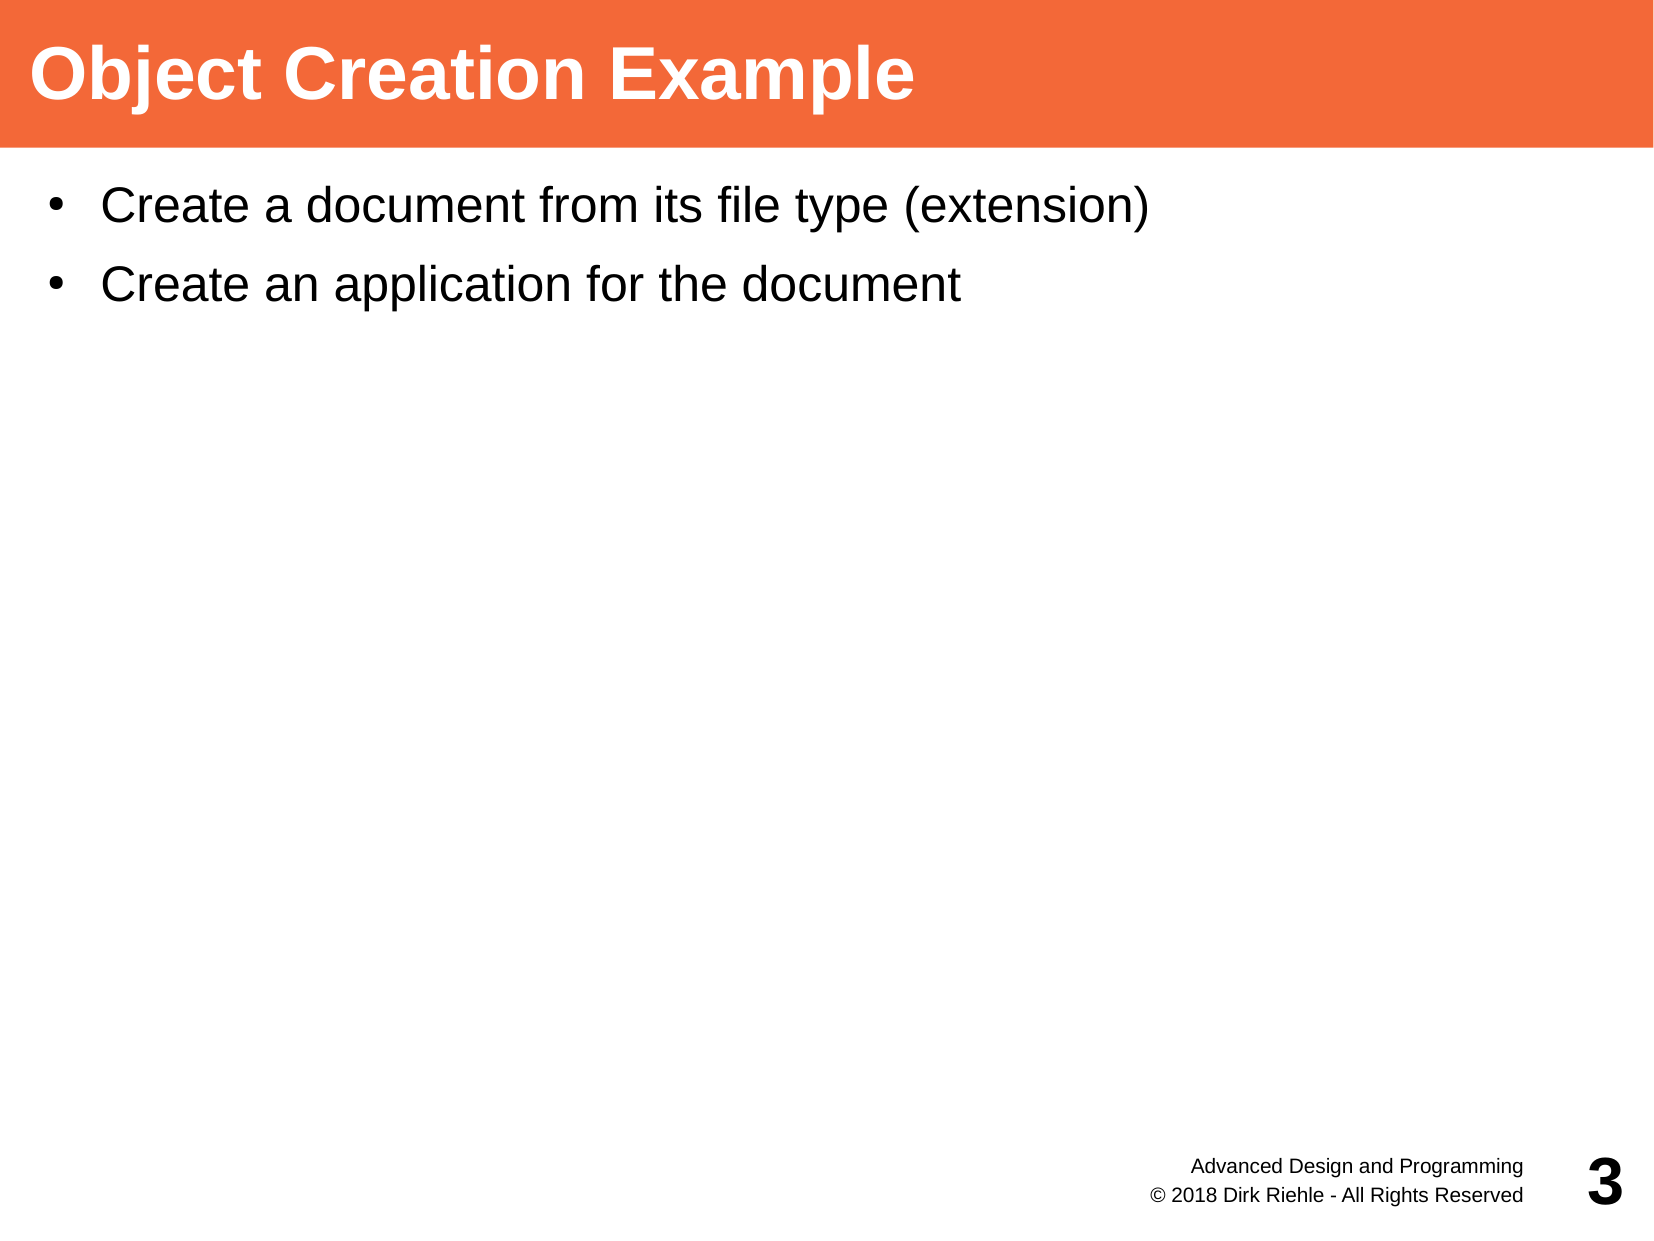

# Object Creation Example
Create a document from its file type (extension)
Create an application for the document
Advanced Design and Programming
3
© 2018 Dirk Riehle - All Rights Reserved